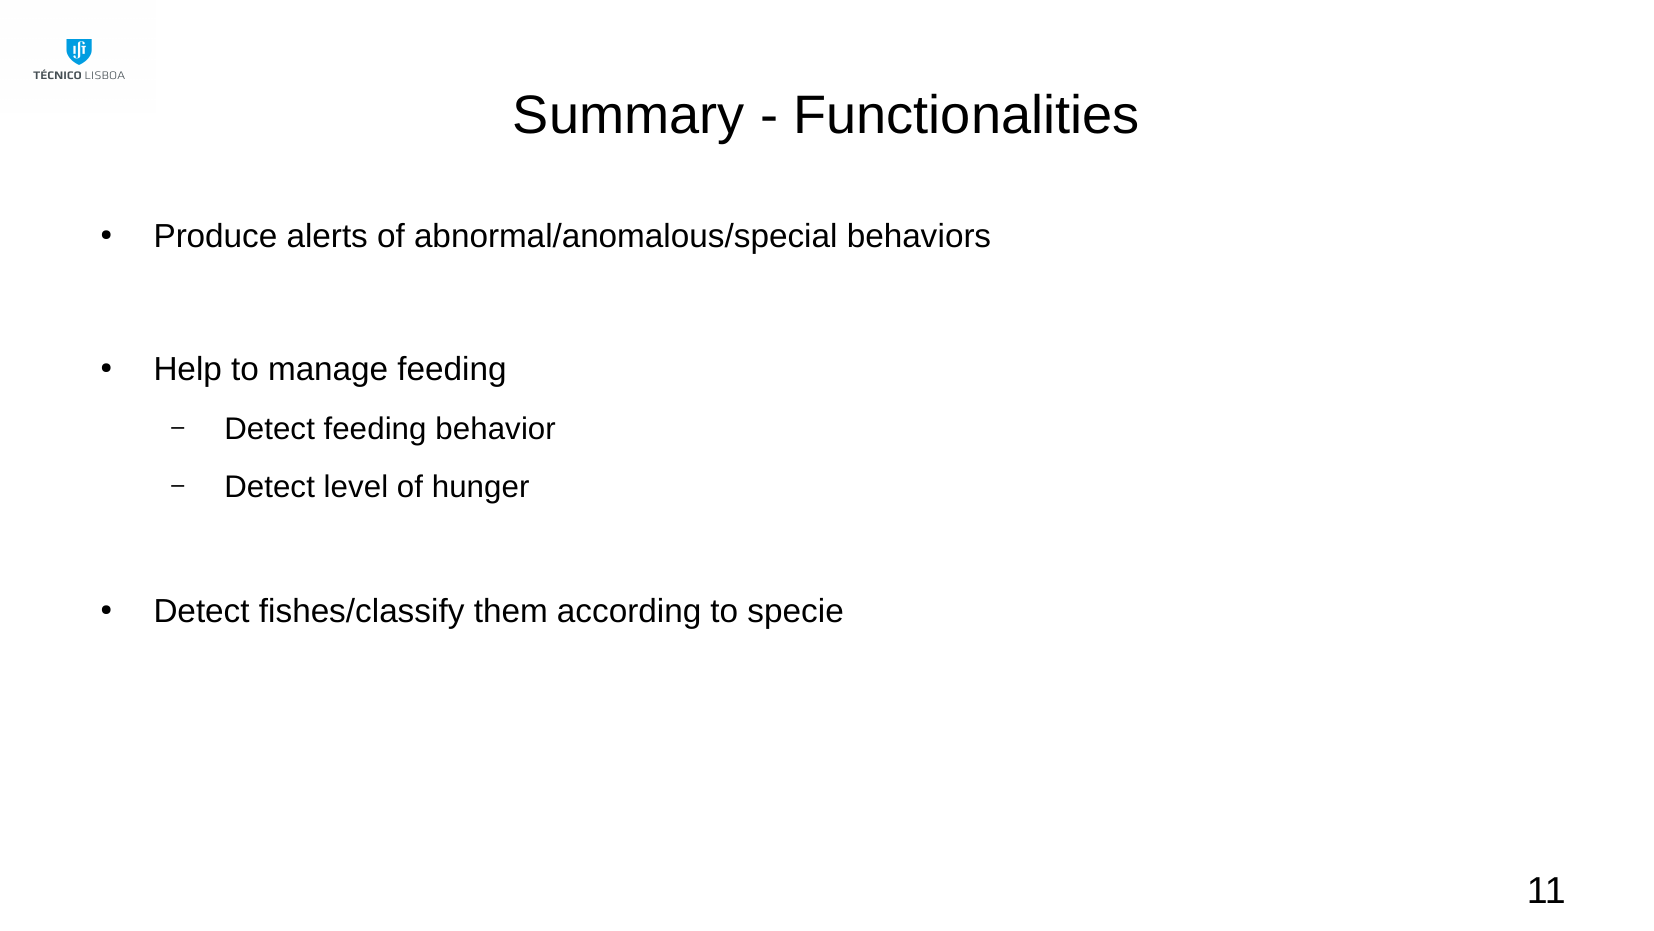

# Summary - Functionalities
Produce alerts of abnormal/anomalous/special behaviors
Help to manage feeding
Detect feeding behavior
Detect level of hunger
Detect fishes/classify them according to specie